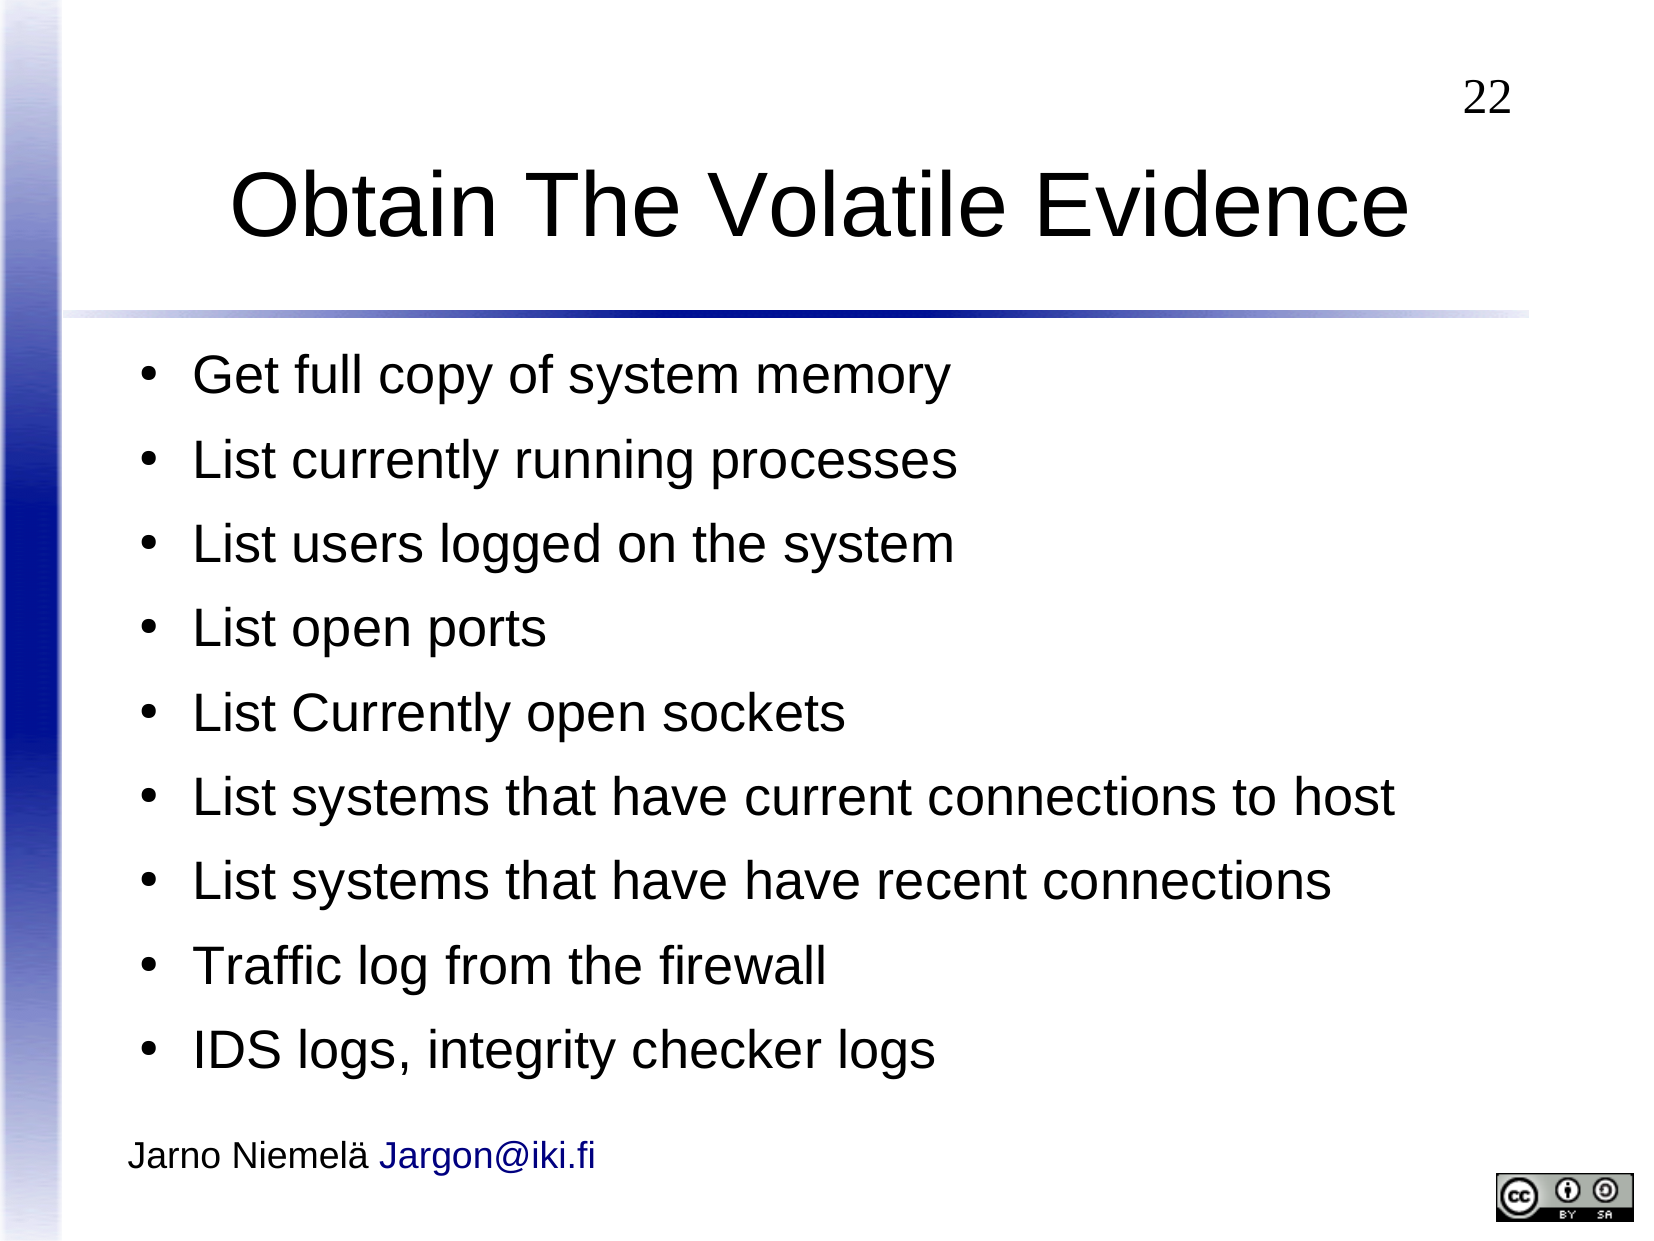

# Obtain The Volatile Evidence
Get full copy of system memory
List currently running processes
List users logged on the system
List open ports
List Currently open sockets
List systems that have current connections to host
List systems that have have recent connections
Traffic log from the firewall
IDS logs, integrity checker logs